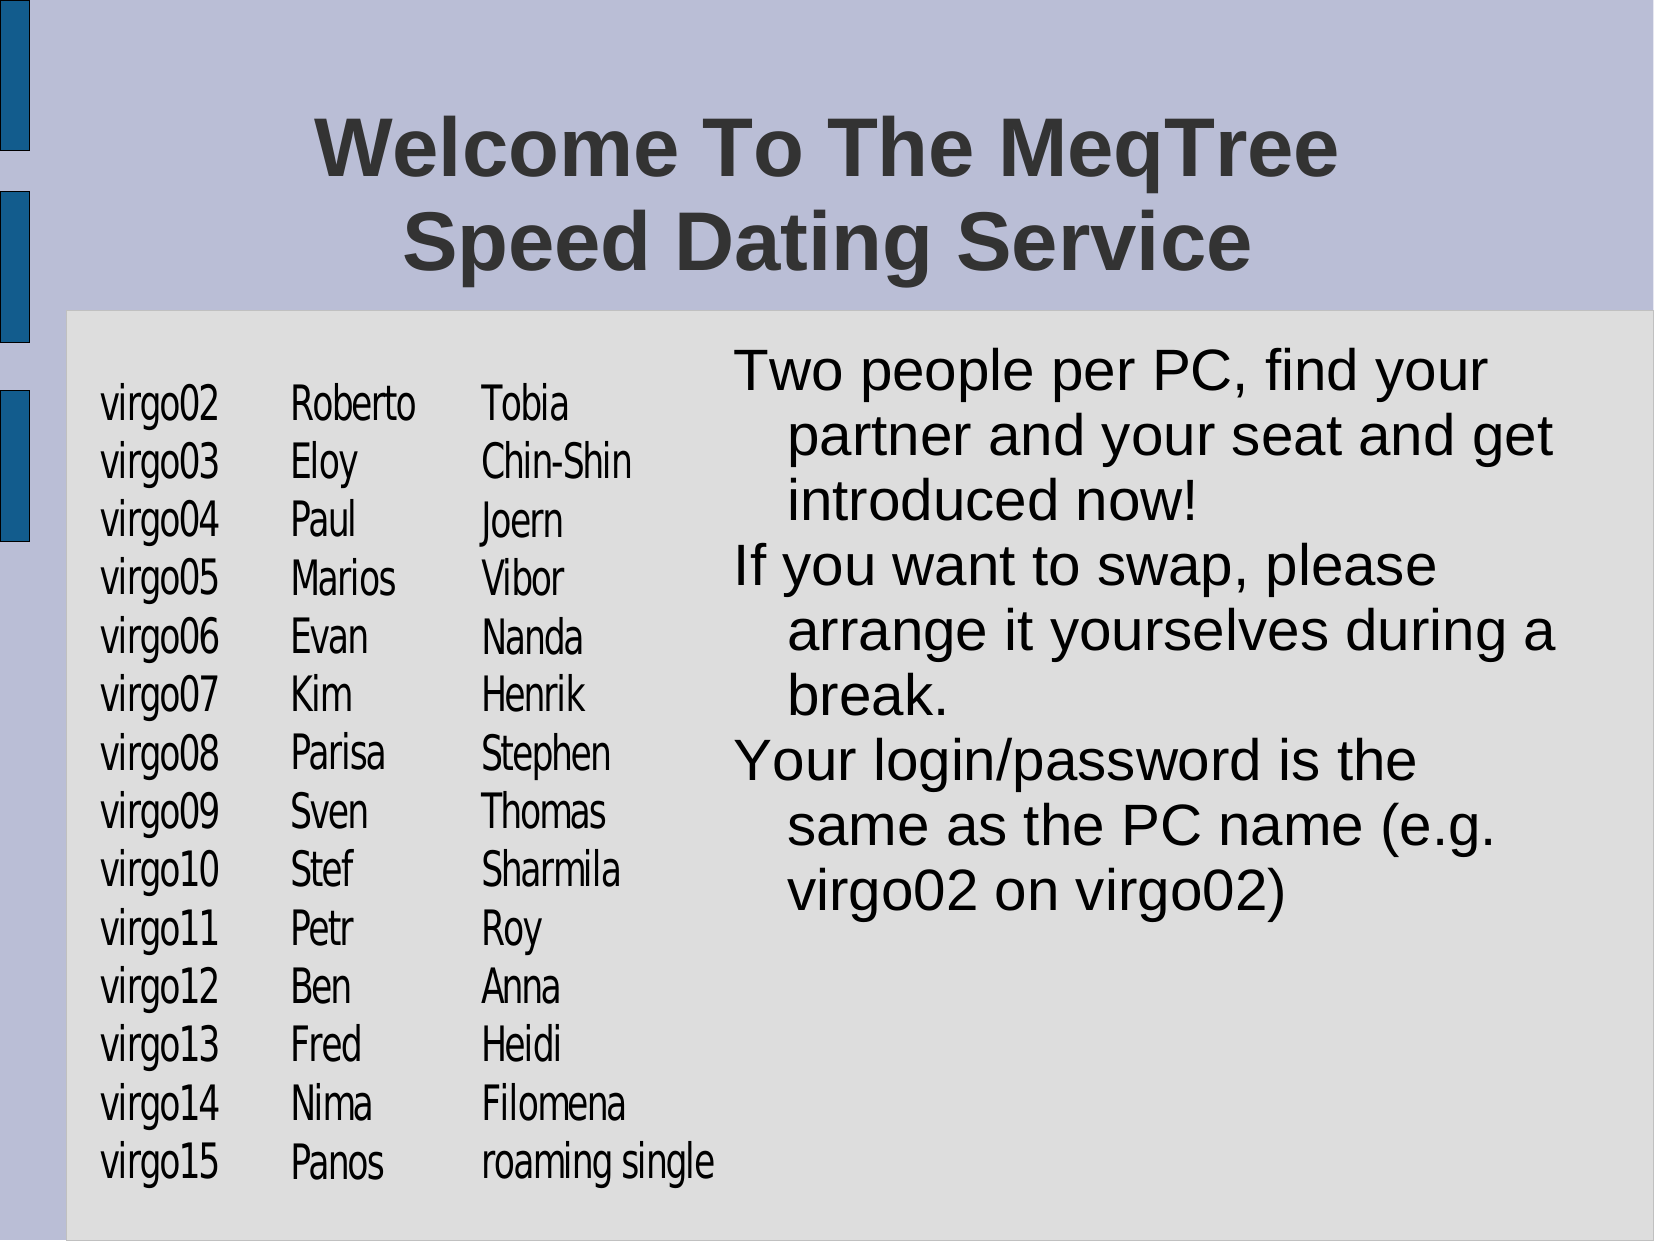

# Welcome To The MeqTree Speed Dating Service
Two people per PC, find your partner and your seat and get introduced now!
If you want to swap, please arrange it yourselves during a break.
Your login/password is the same as the PC name (e.g. virgo02 on virgo02)